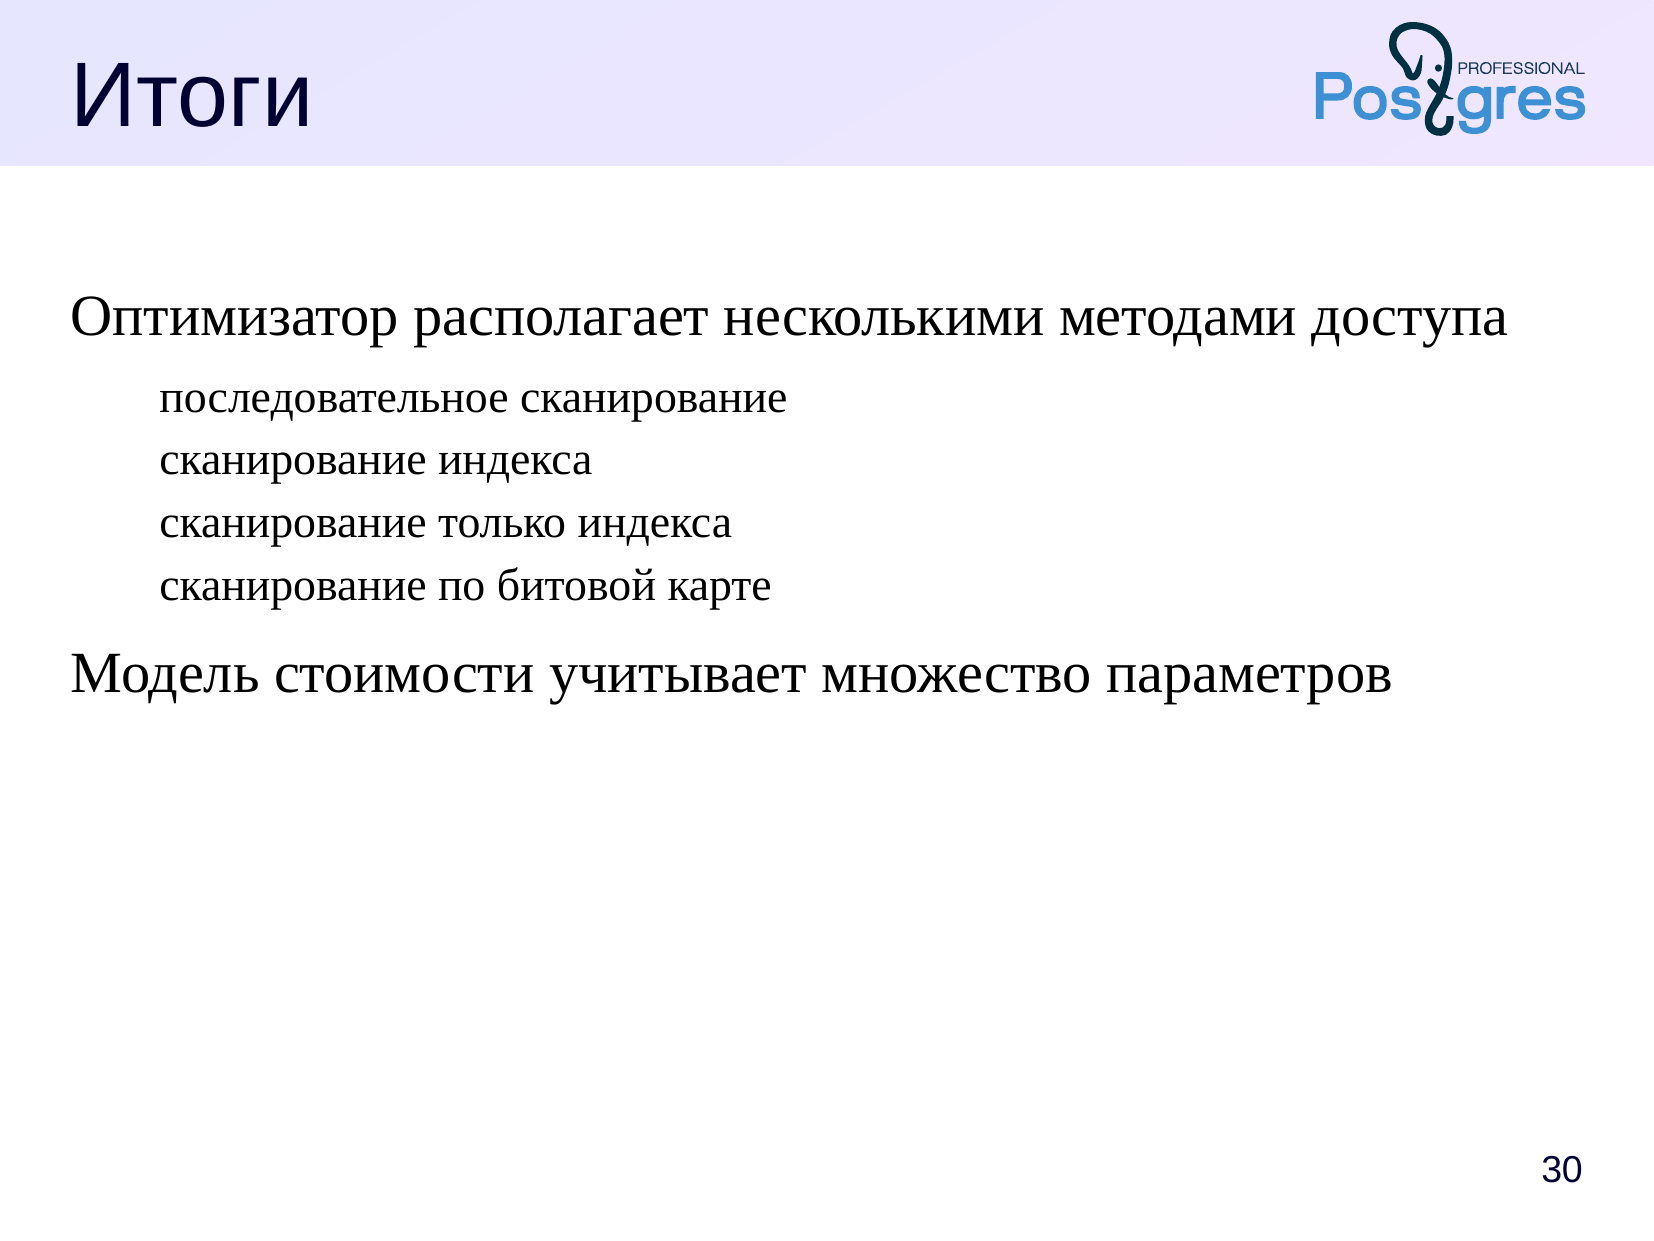

# Итоги
Оптимизатор располагает несколькими методами доступа
последовательное сканирование
сканирование индекса
сканирование только индекса
сканирование по битовой карте
Модель стоимости учитывает множество параметров